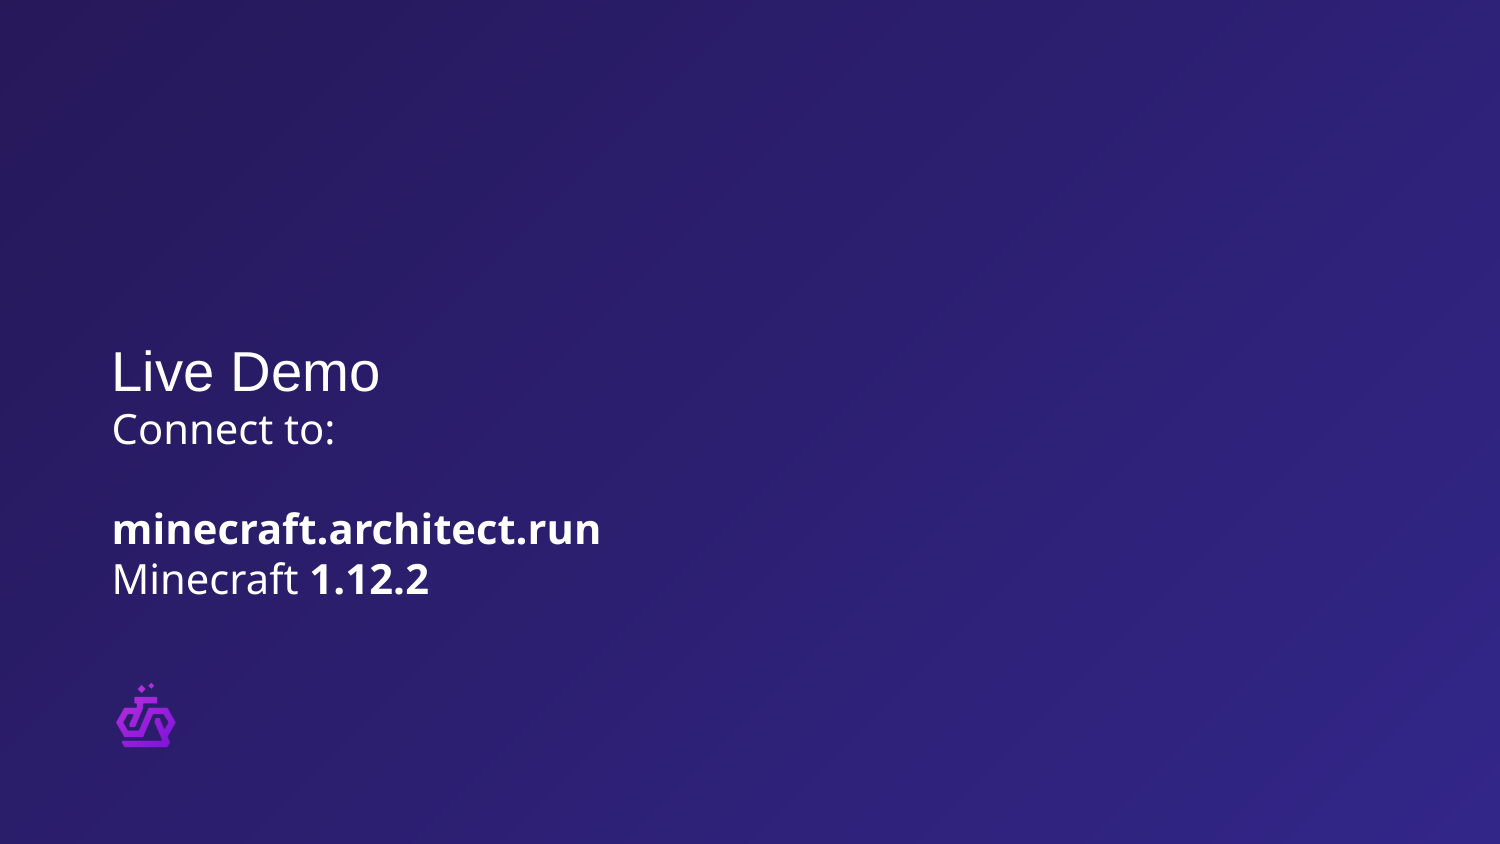

Live Demo
Connect to:
minecraft.architect.run
Minecraft 1.12.2